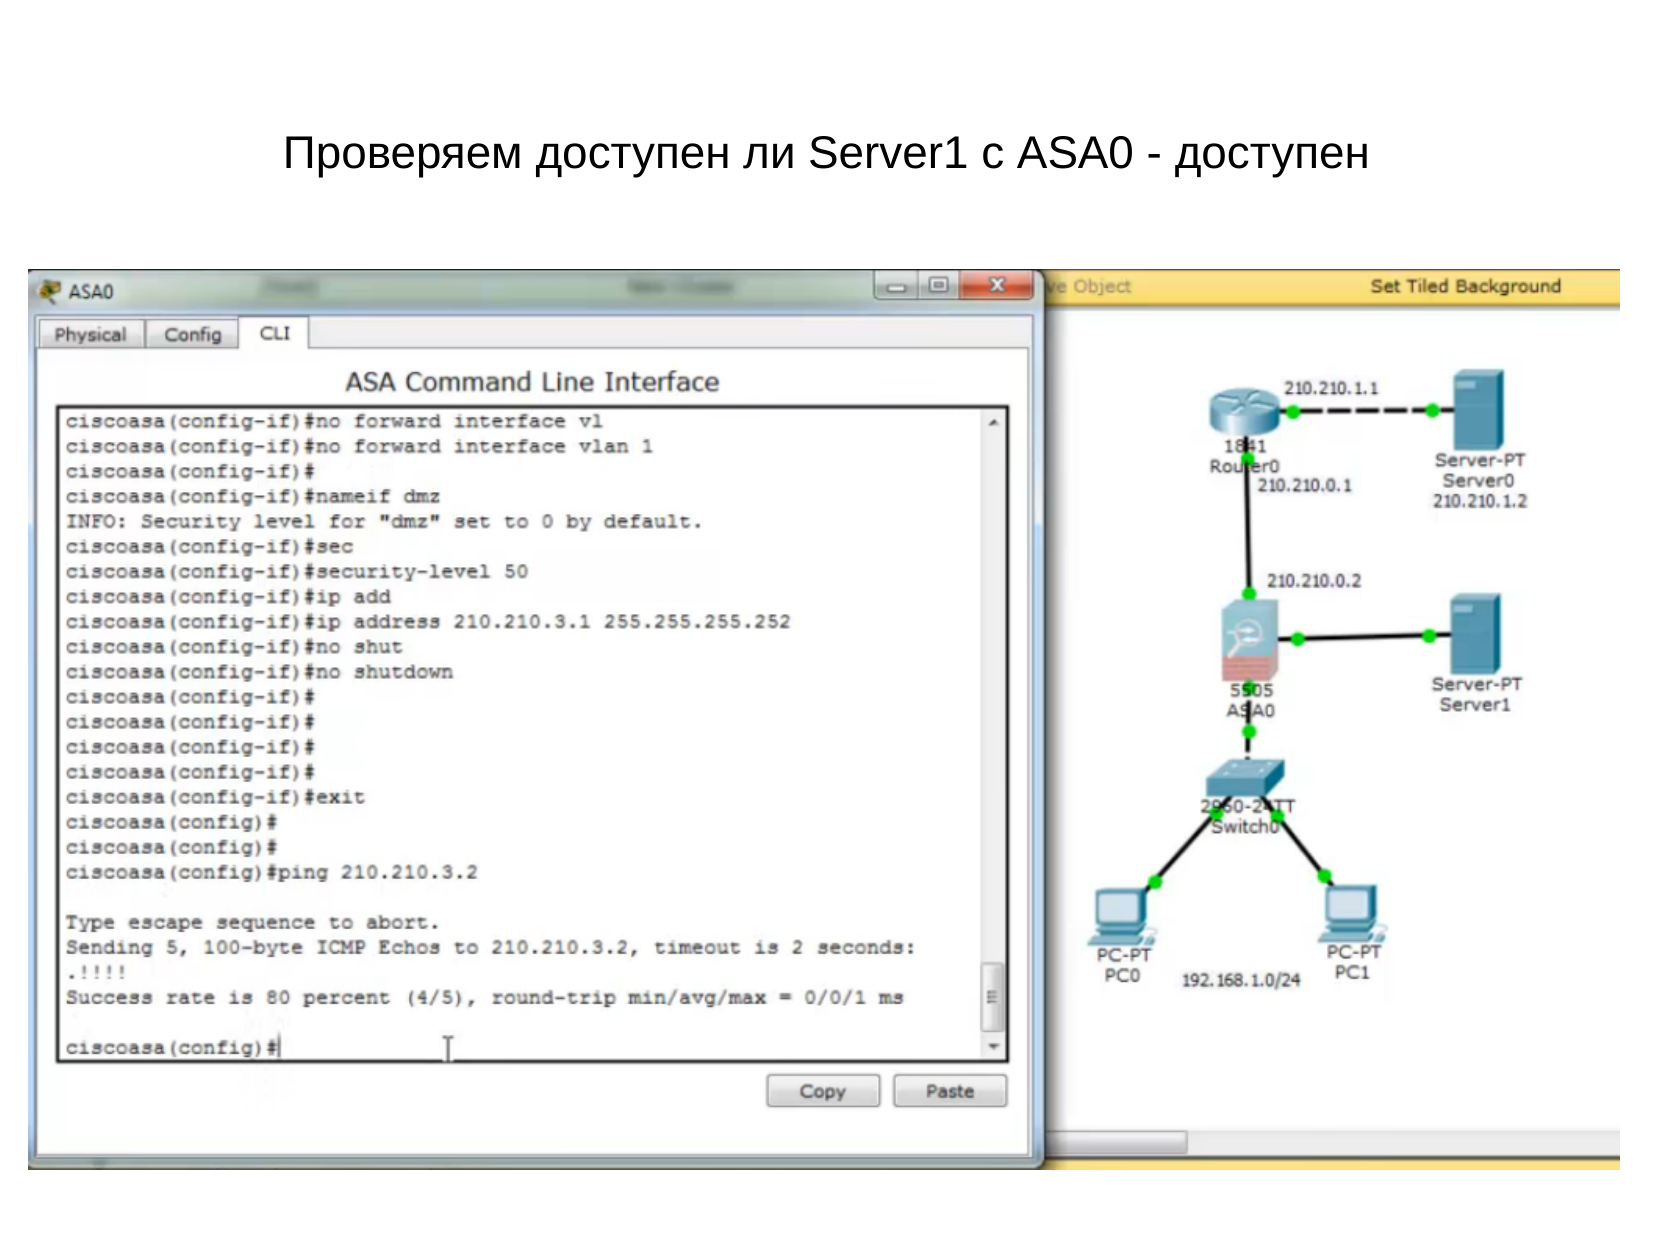

# Проверяем доступен ли Server1 с ASA0 - доступен